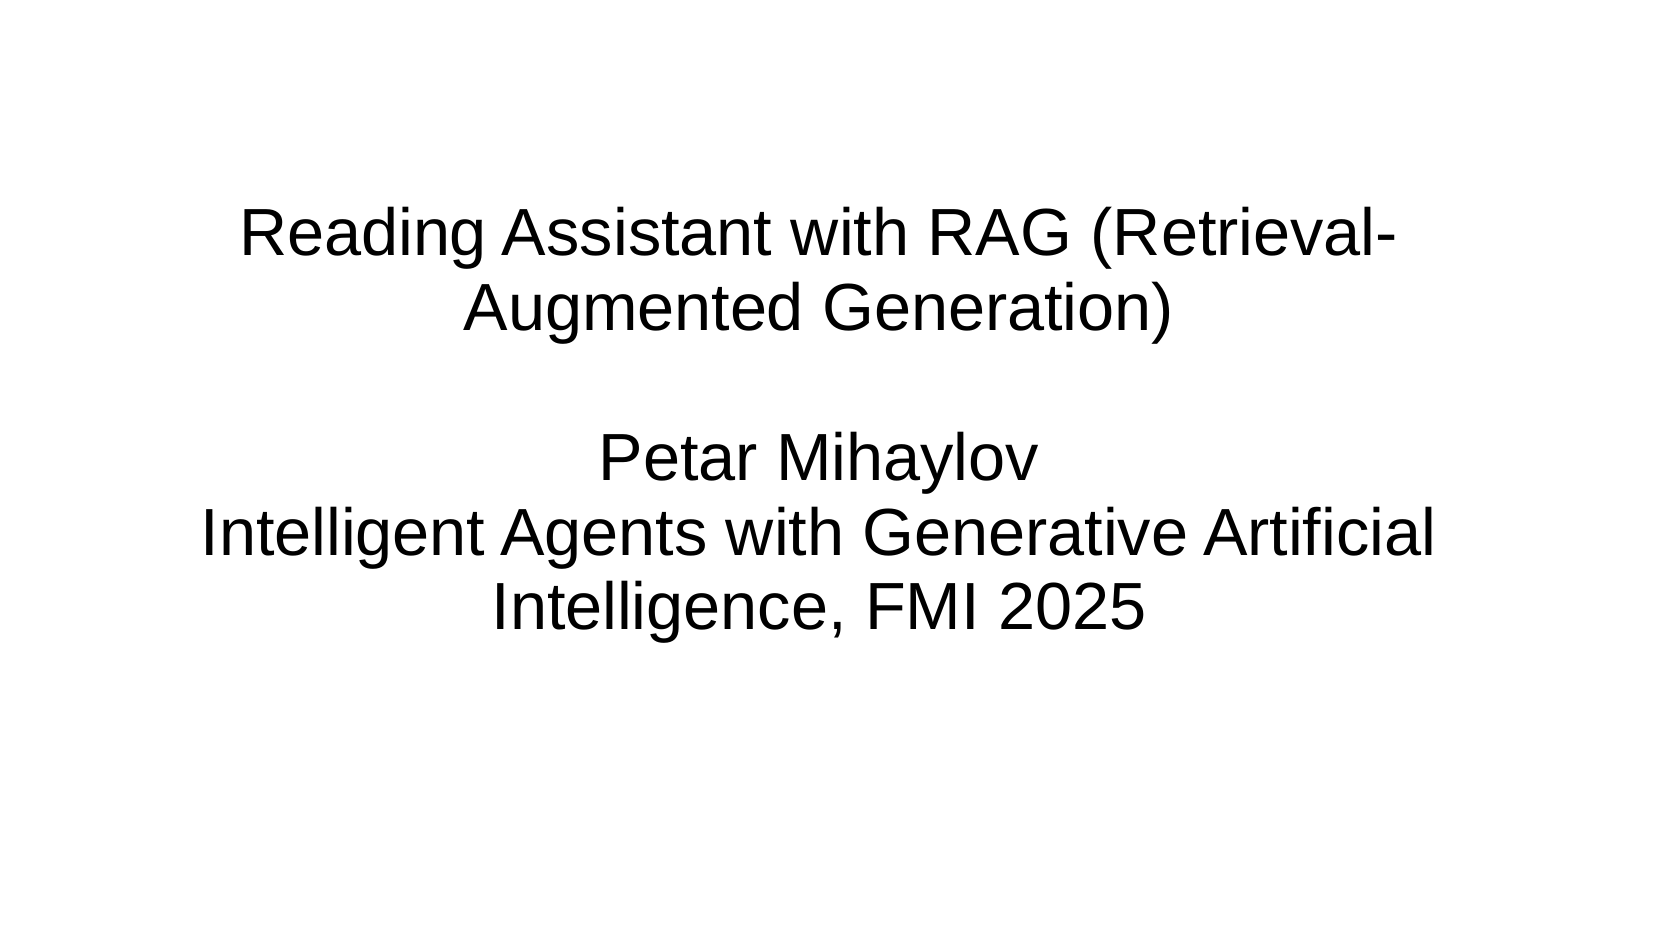

# Reading Assistant with RAG (Retrieval-Augmented Generation)
Petar Mihaylov
Intelligent Agents with Generative Artificial Intelligence, FMI 2025